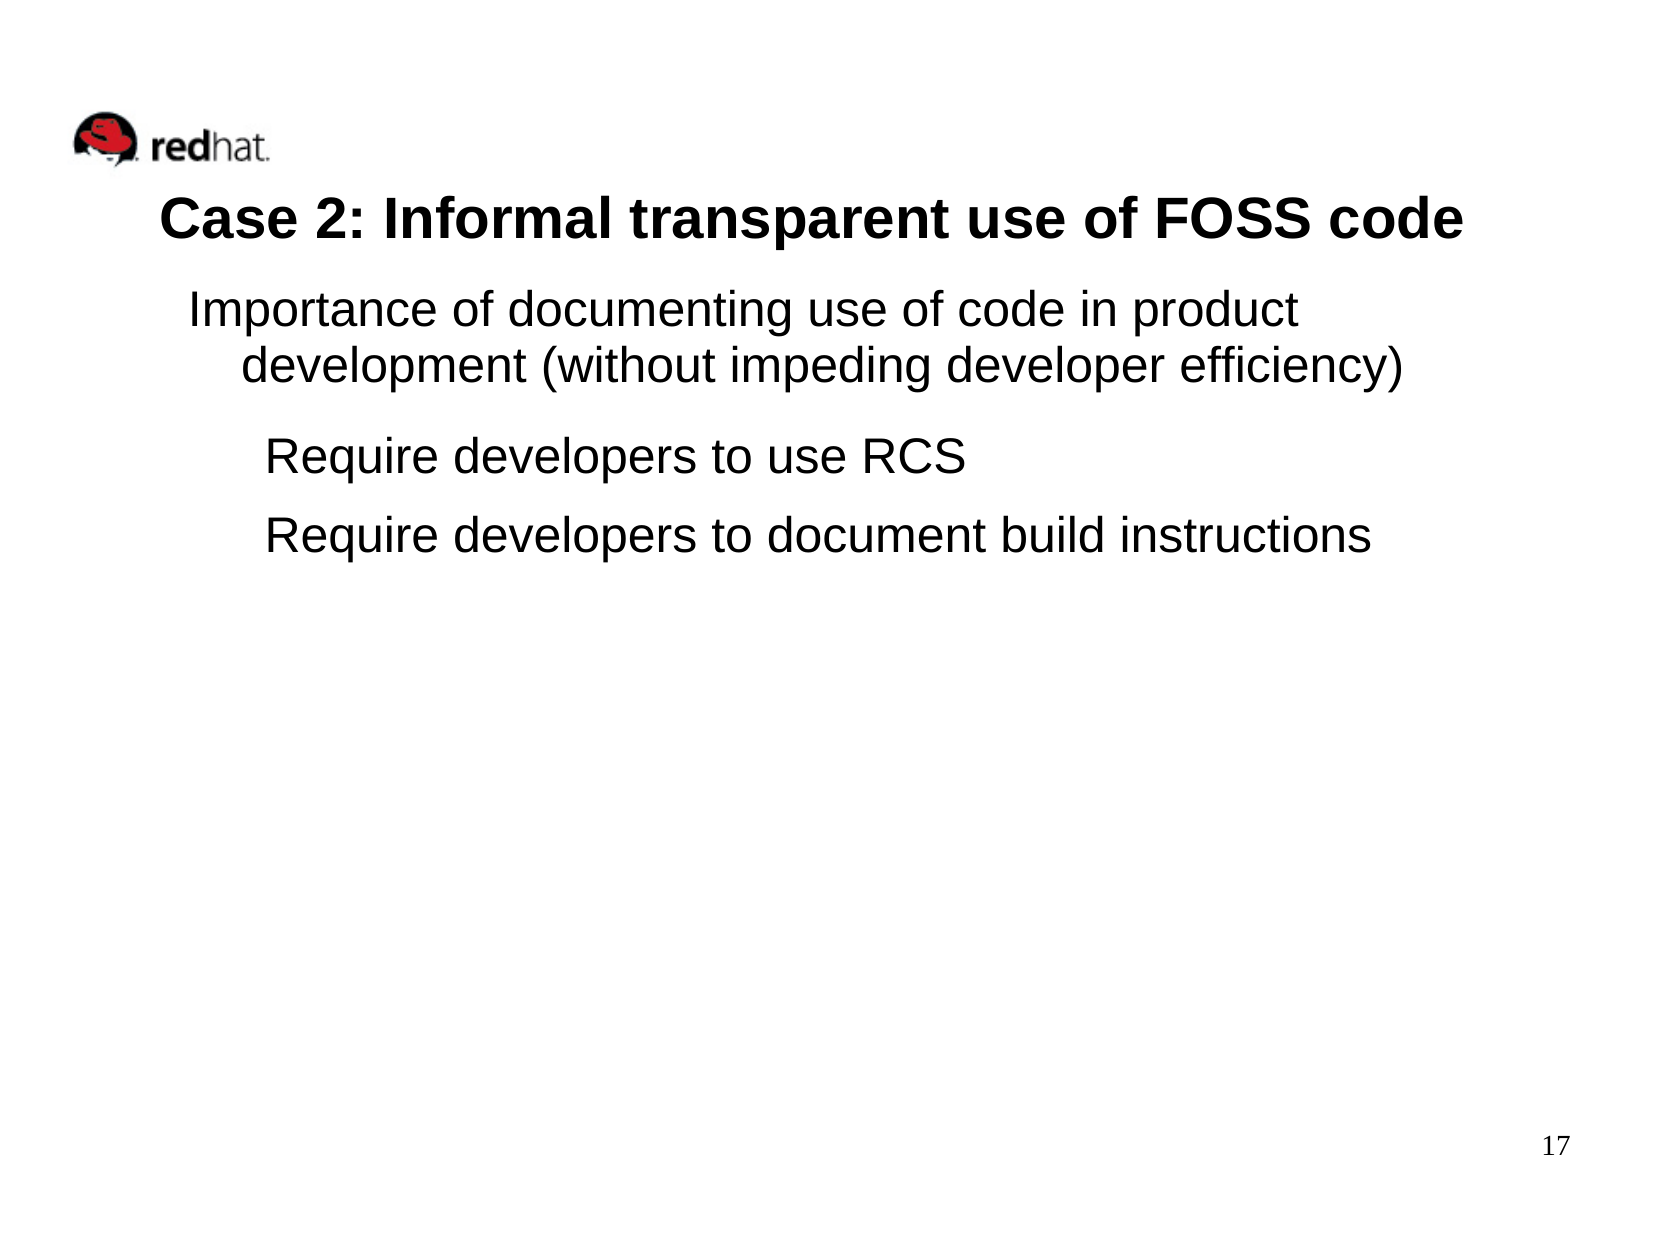

# Case 2: Informal transparent use of FOSS code
Importance of documenting use of code in product development (without impeding developer efficiency)
Require developers to use RCS
Require developers to document build instructions
17